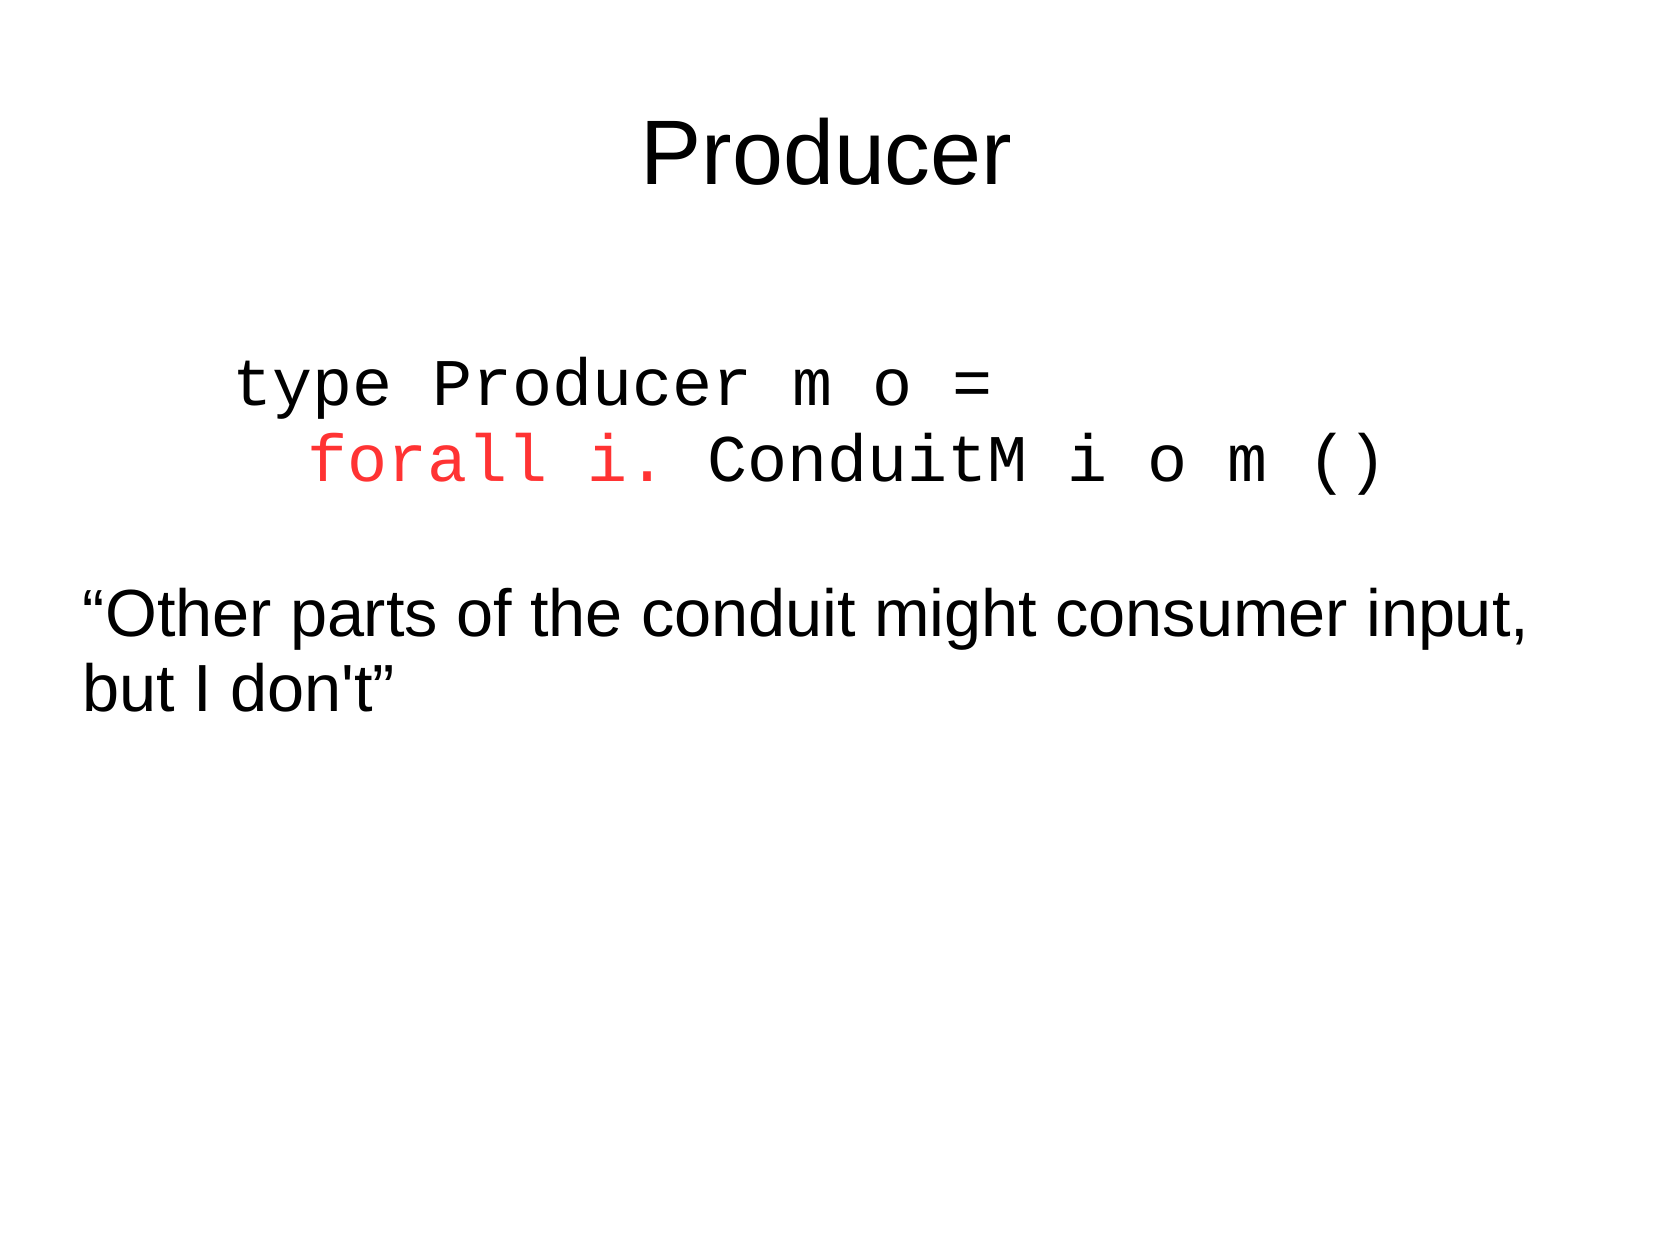

# Producer
		type Producer m o =
			forall i. ConduitM i o m ()
“Other parts of the conduit might consumer input, but I don't”